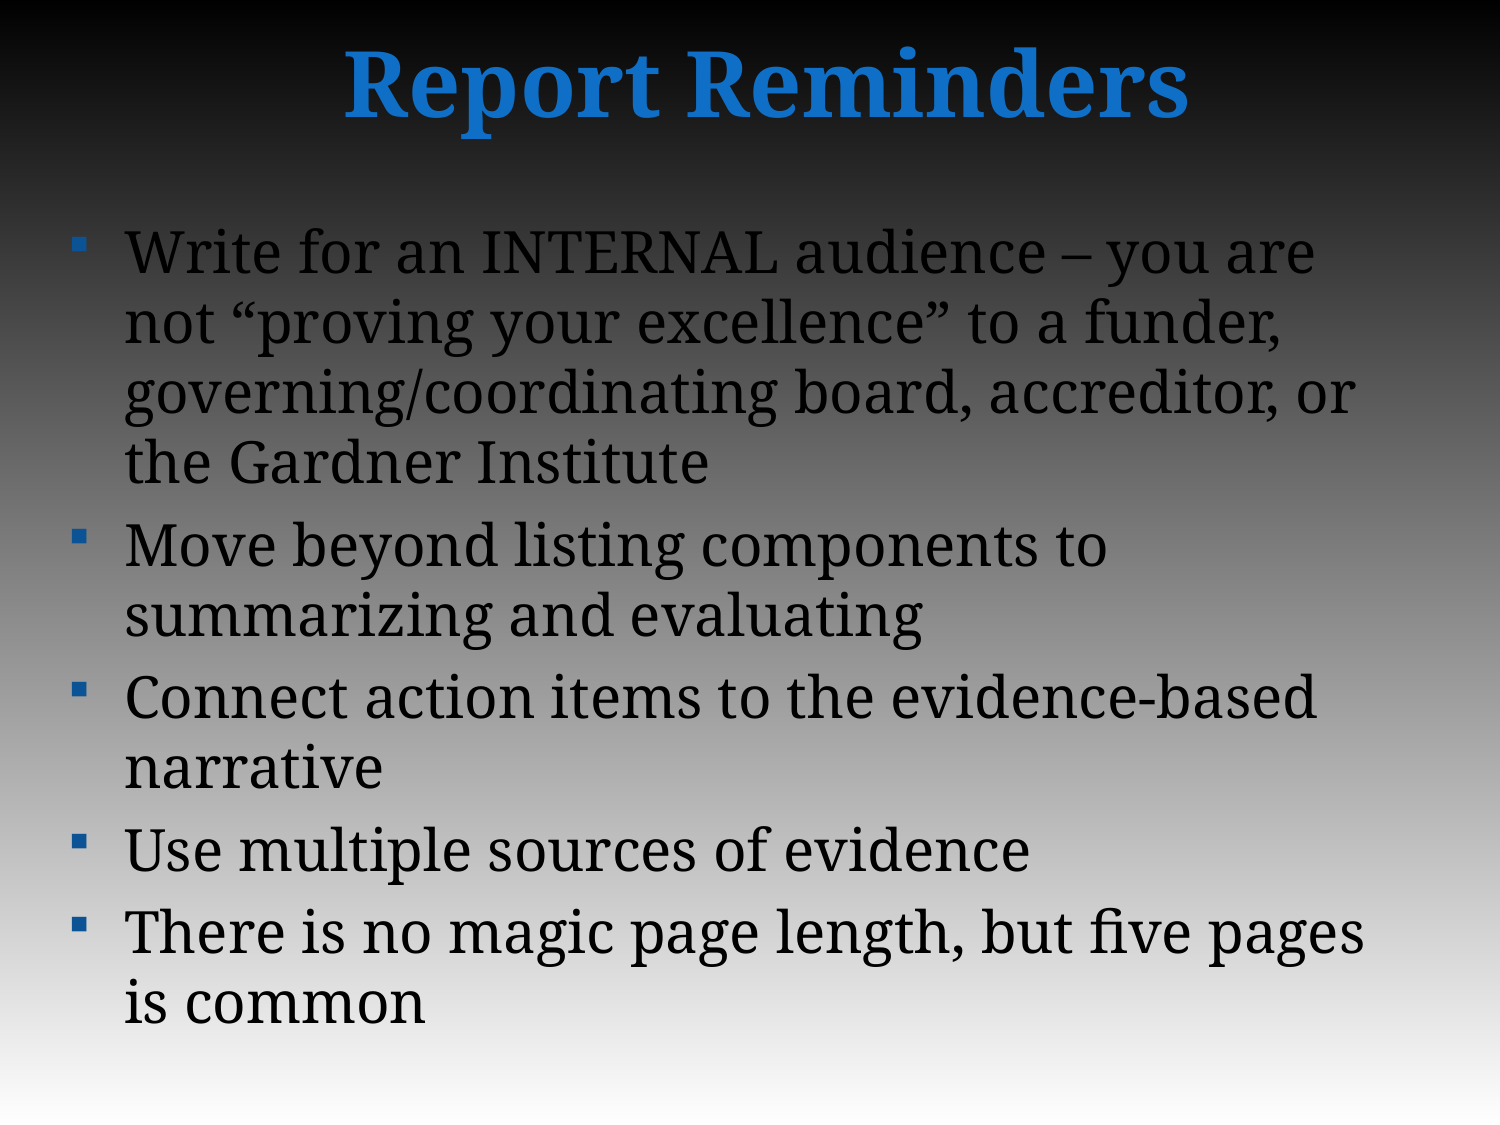

Report Reminders
Write for an INTERNAL audience – you are not “proving your excellence” to a funder, governing/coordinating board, accreditor, or the Gardner Institute
Move beyond listing components to summarizing and evaluating
Connect action items to the evidence-based narrative
Use multiple sources of evidence
There is no magic page length, but five pages is common